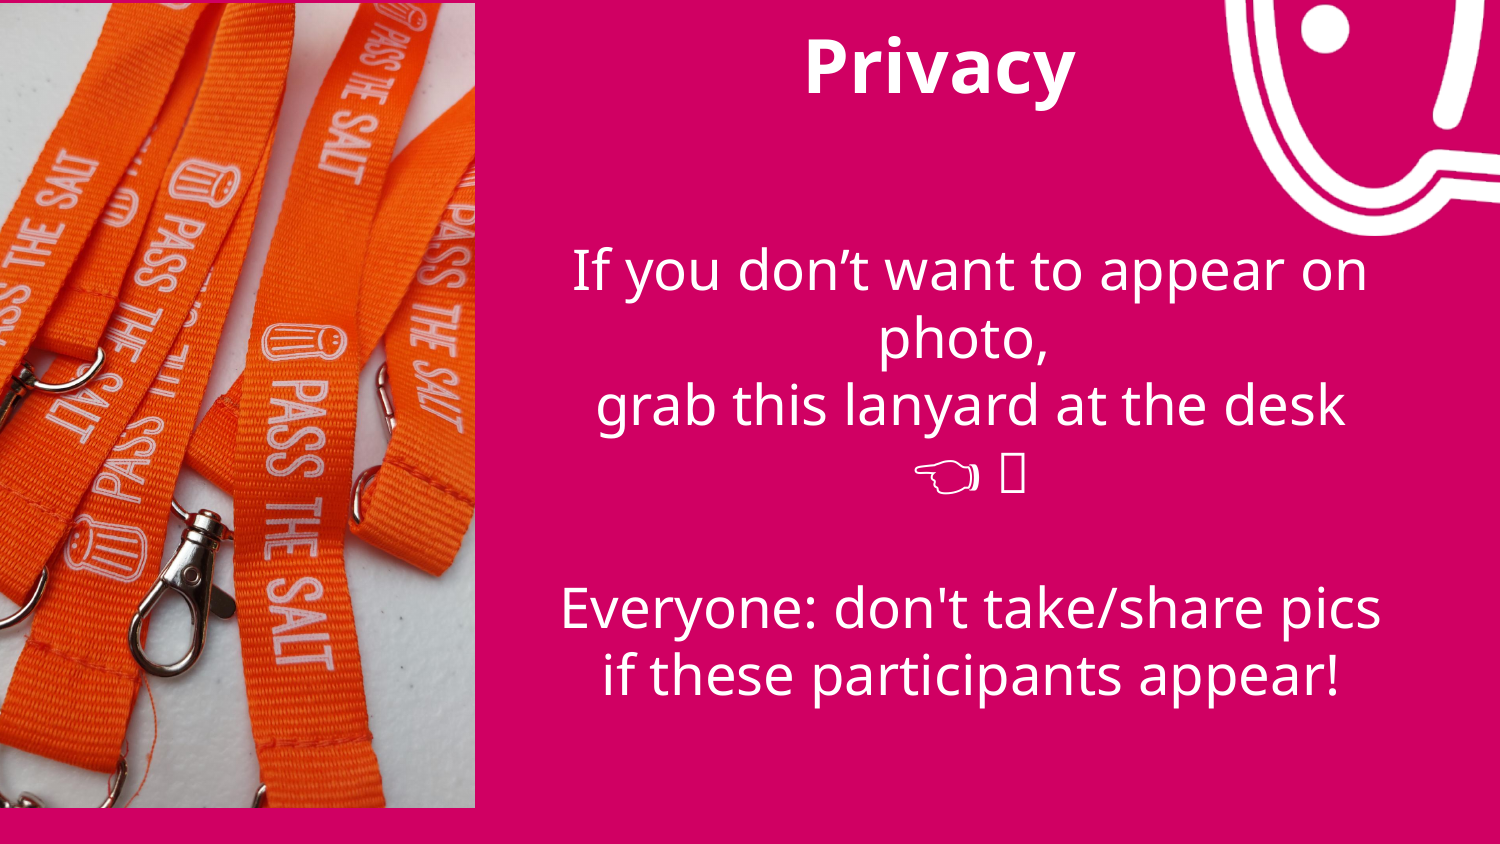

Privacy
If you don’t want to appear on photo,
grab this lanyard at the desk
👈 📵
Everyone: don't take/share pics
if these participants appear!